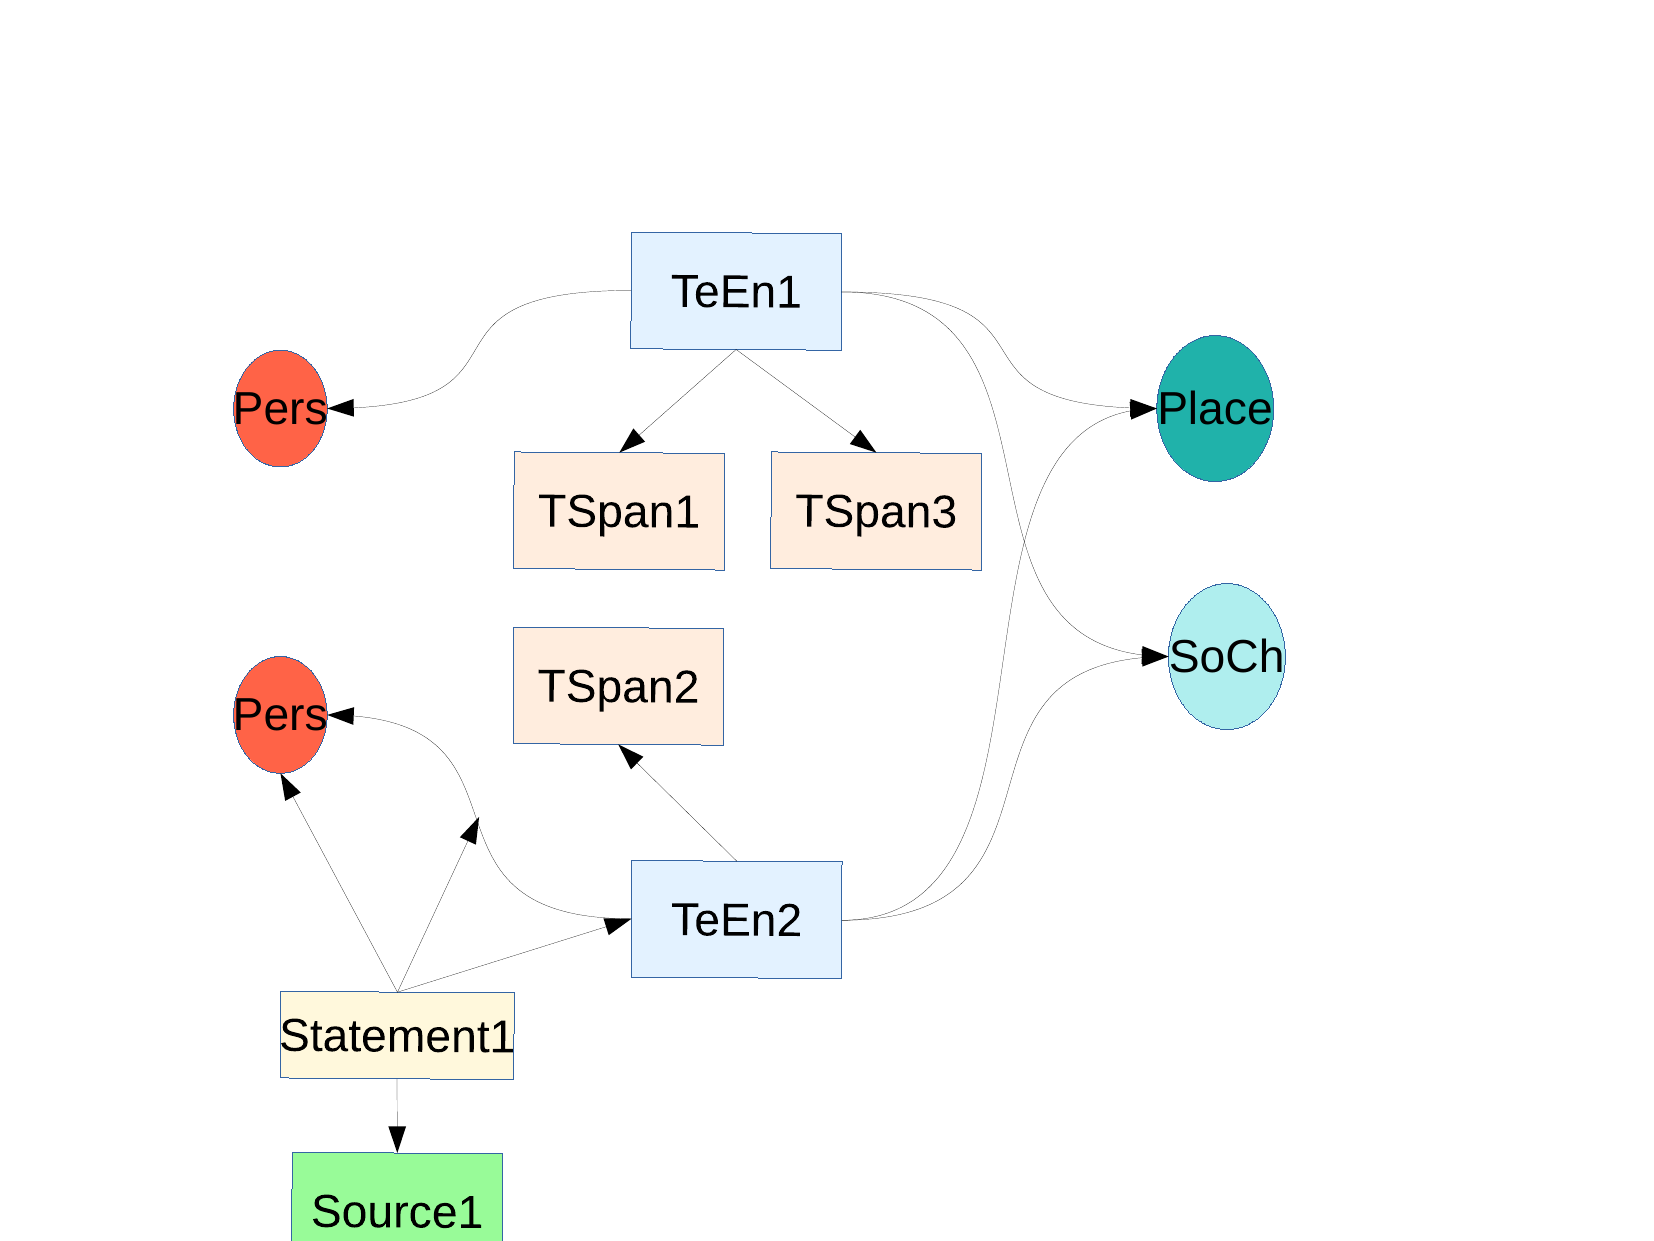

2
TeEn1
Place
Pers
TSpan1
TSpan3
SoCh
TSpan2
Pers
TeEn2
Statement1
Source1